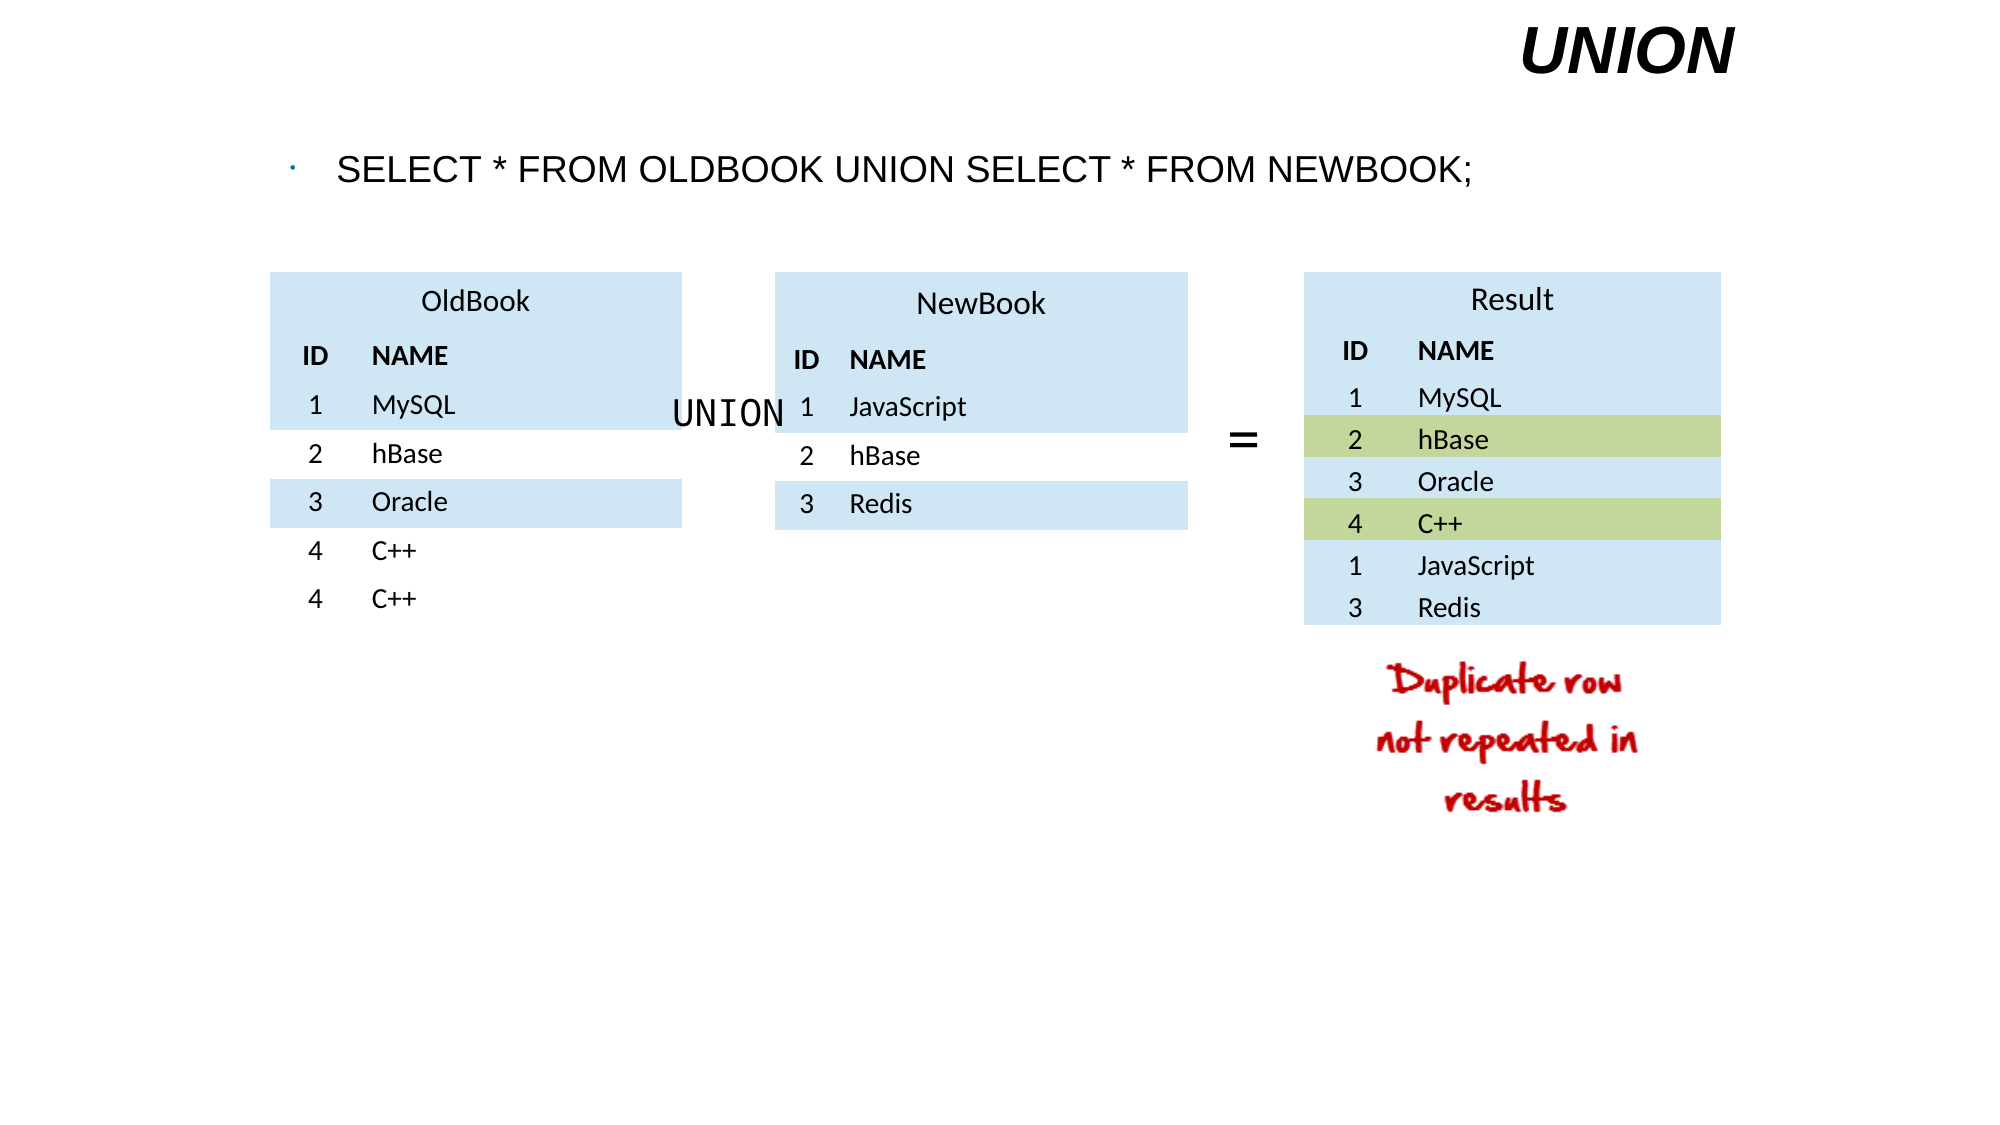

UNION
SELECT * FROM OLDBOOK UNION SELECT * FROM NEWBOOK;
| Result | |
| --- | --- |
| ID | NAME |
| 1 | MySQL |
| 2 | hBase |
| 3 | Oracle |
| 4 | C++ |
| 1 | JavaScript |
| 3 | Redis |
| OldBook | |
| --- | --- |
| ID | NAME |
| 1 | MySQL |
| 2 | hBase |
| 3 | Oracle |
| 4 | C++ |
| 4 | C++ |
| NewBook | |
| --- | --- |
| ID | NAME |
| 1 | JavaScript |
| 2 | hBase |
| 3 | Redis |
UNION
=